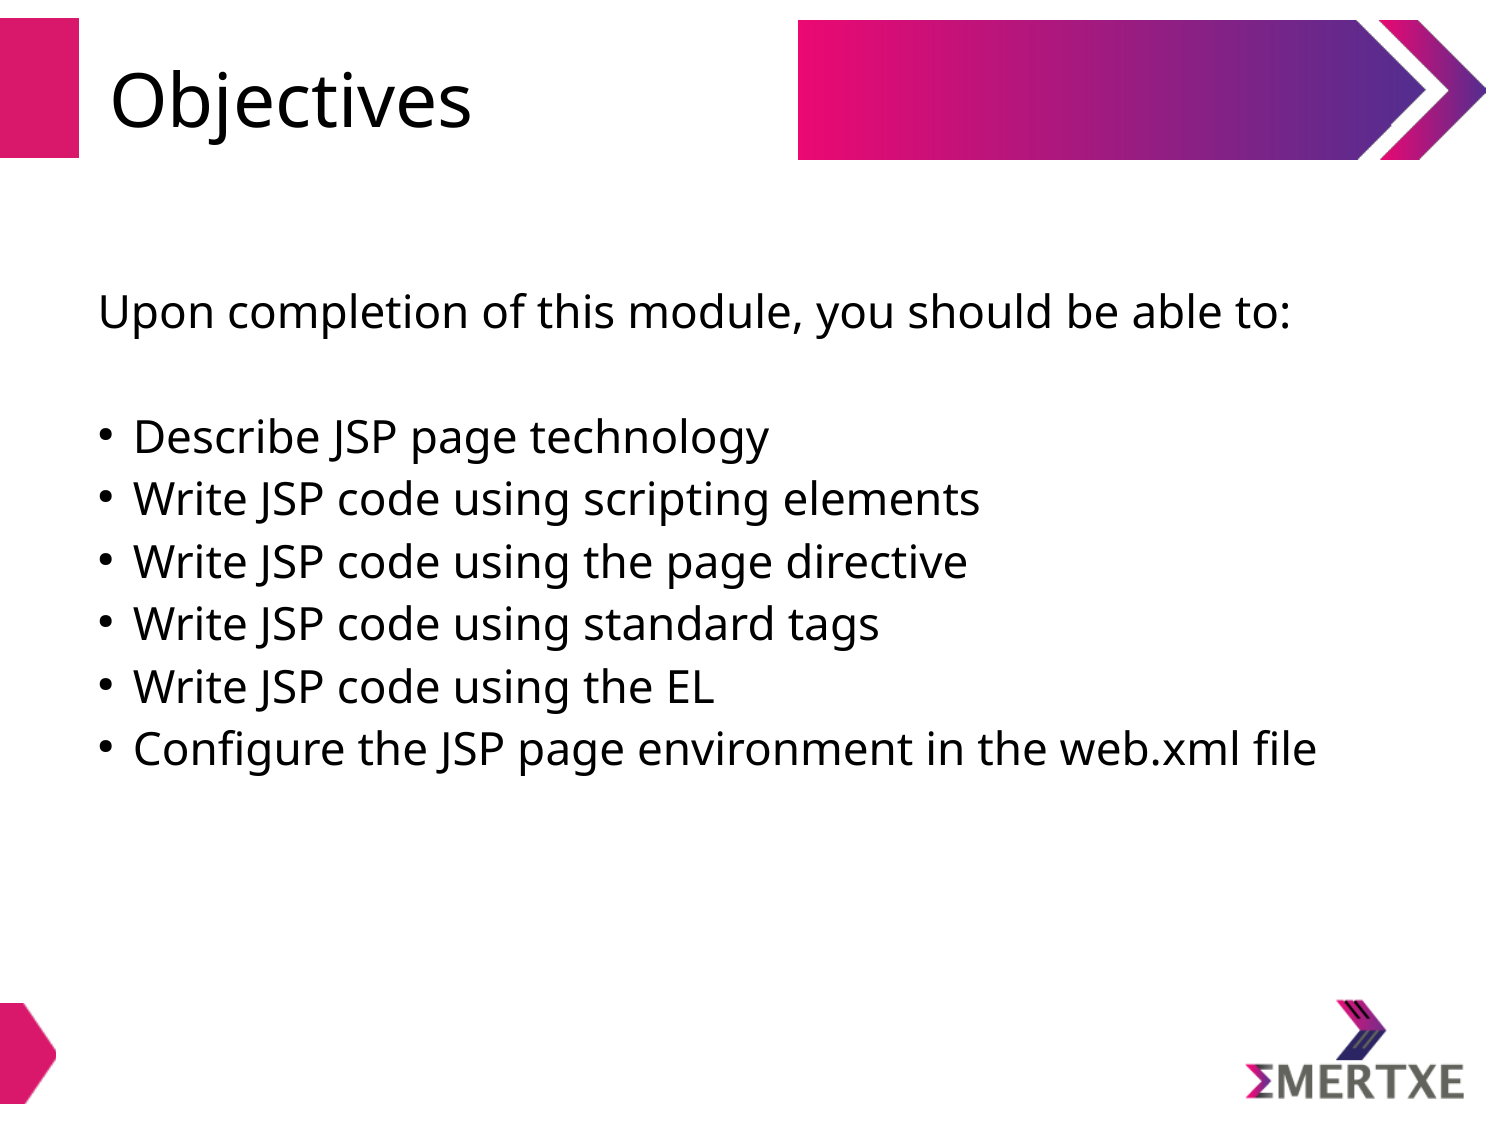

Objectives
Upon completion of this module, you should be able to:
Describe JSP page technology
Write JSP code using scripting elements
Write JSP code using the page directive
Write JSP code using standard tags
Write JSP code using the EL
Configure the JSP page environment in the web.xml file